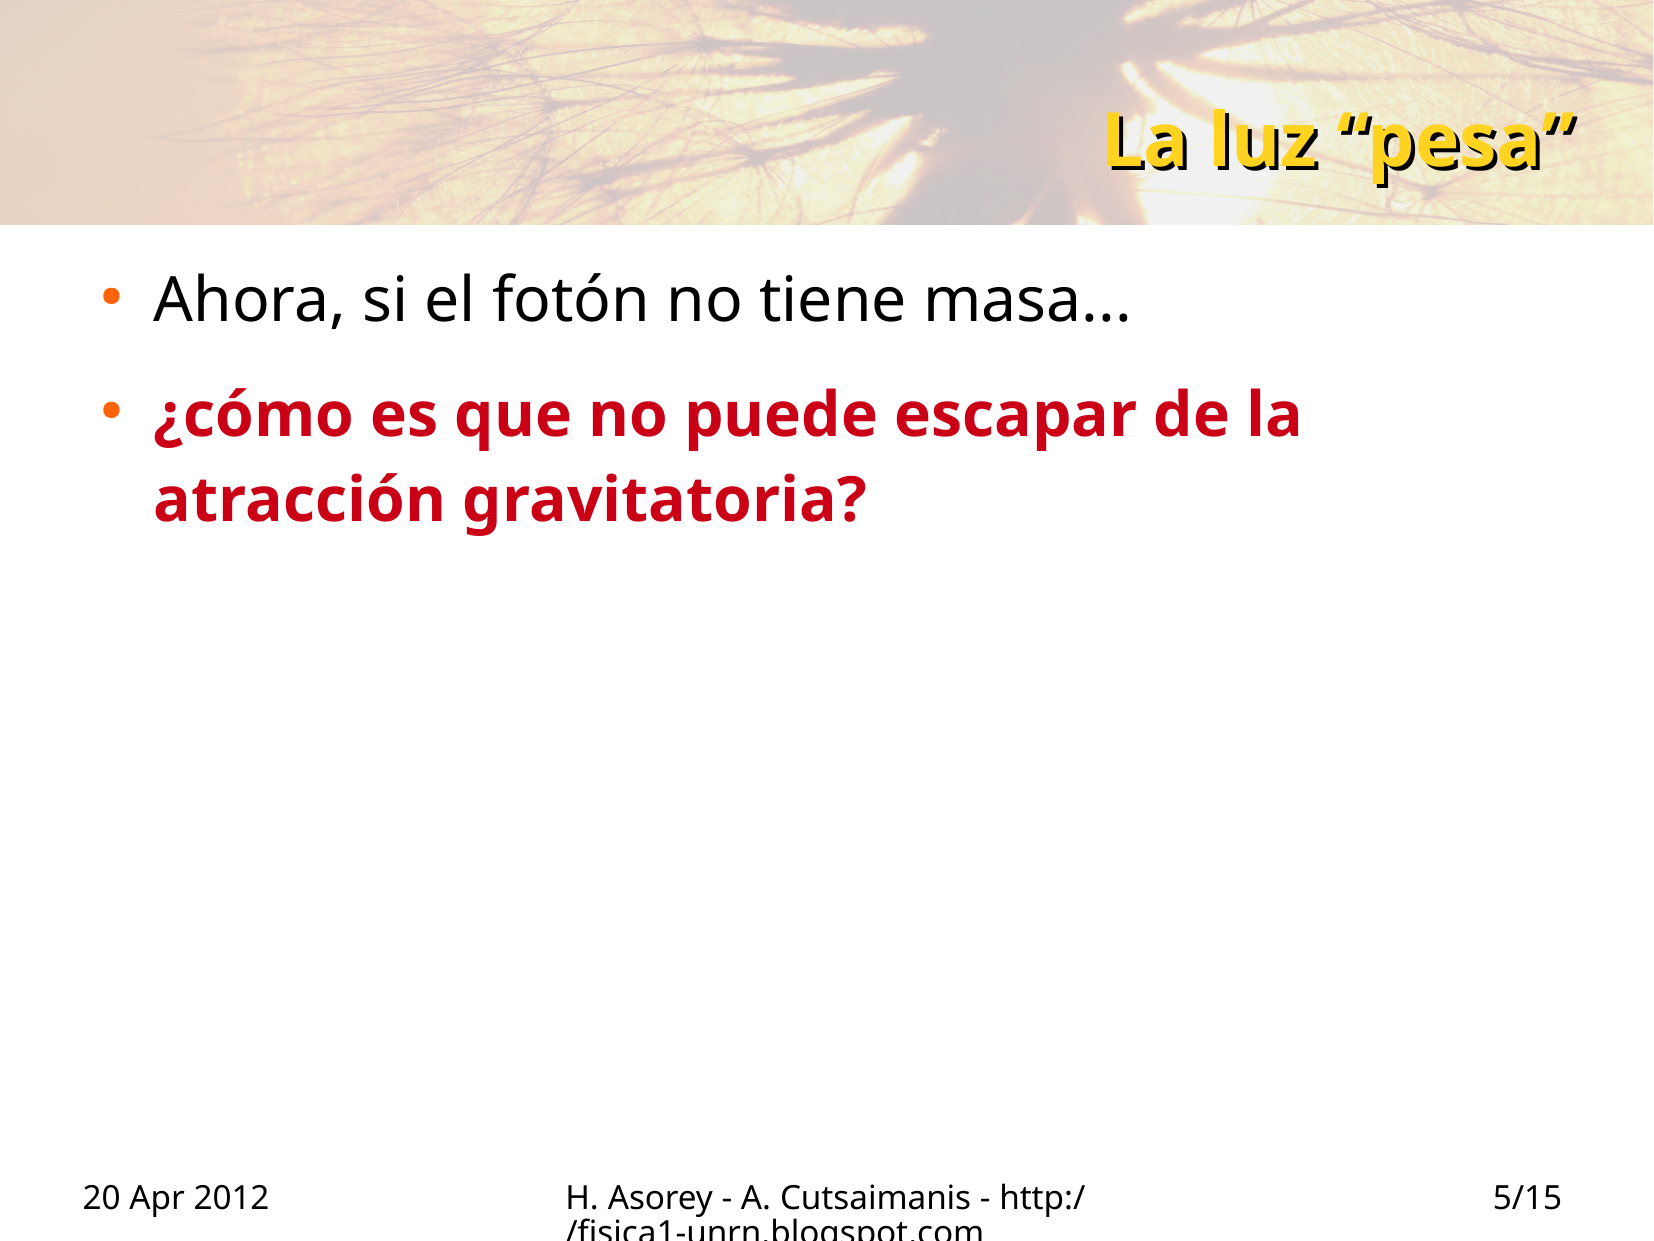

# La luz “pesa”
Ahora, si el fotón no tiene masa...
¿cómo es que no puede escapar de la atracción gravitatoria?
20 Apr 2012
H. Asorey - A. Cutsaimanis - http://fisica1-unrn.blogspot.com
5